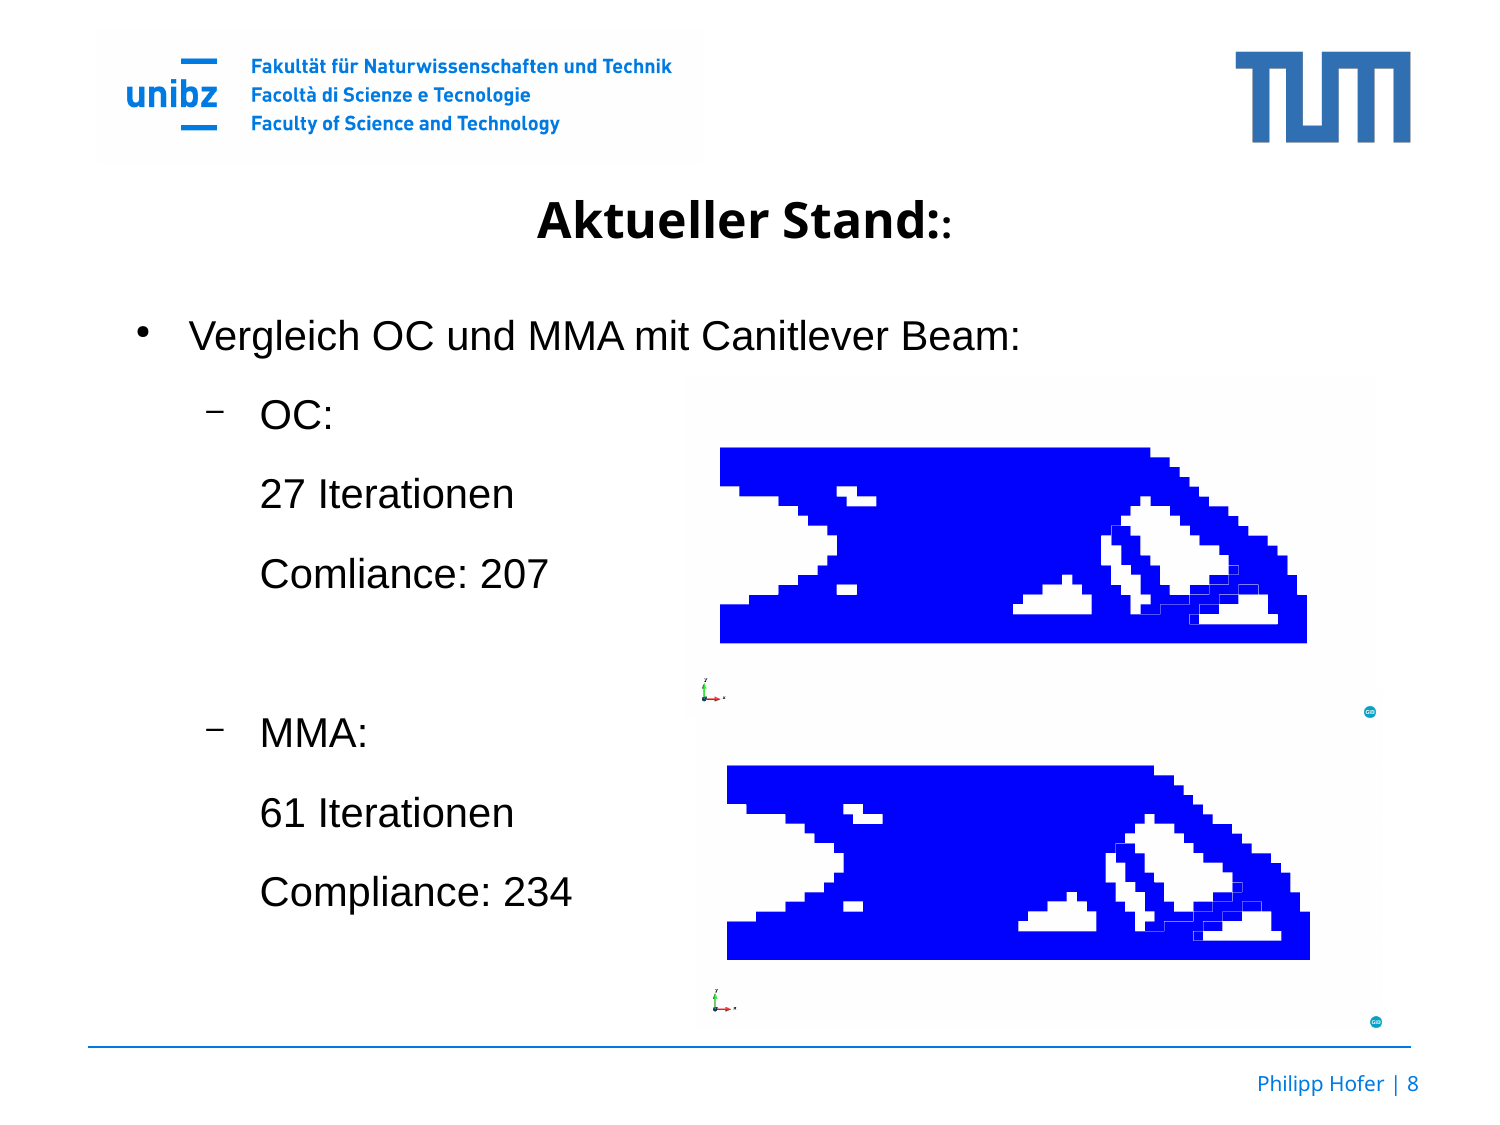

Aktueller Stand::
Vergleich OC und MMA mit Canitlever Beam:
OC:
27 Iterationen
Comliance: 207
MMA:
61 Iterationen
Compliance: 234